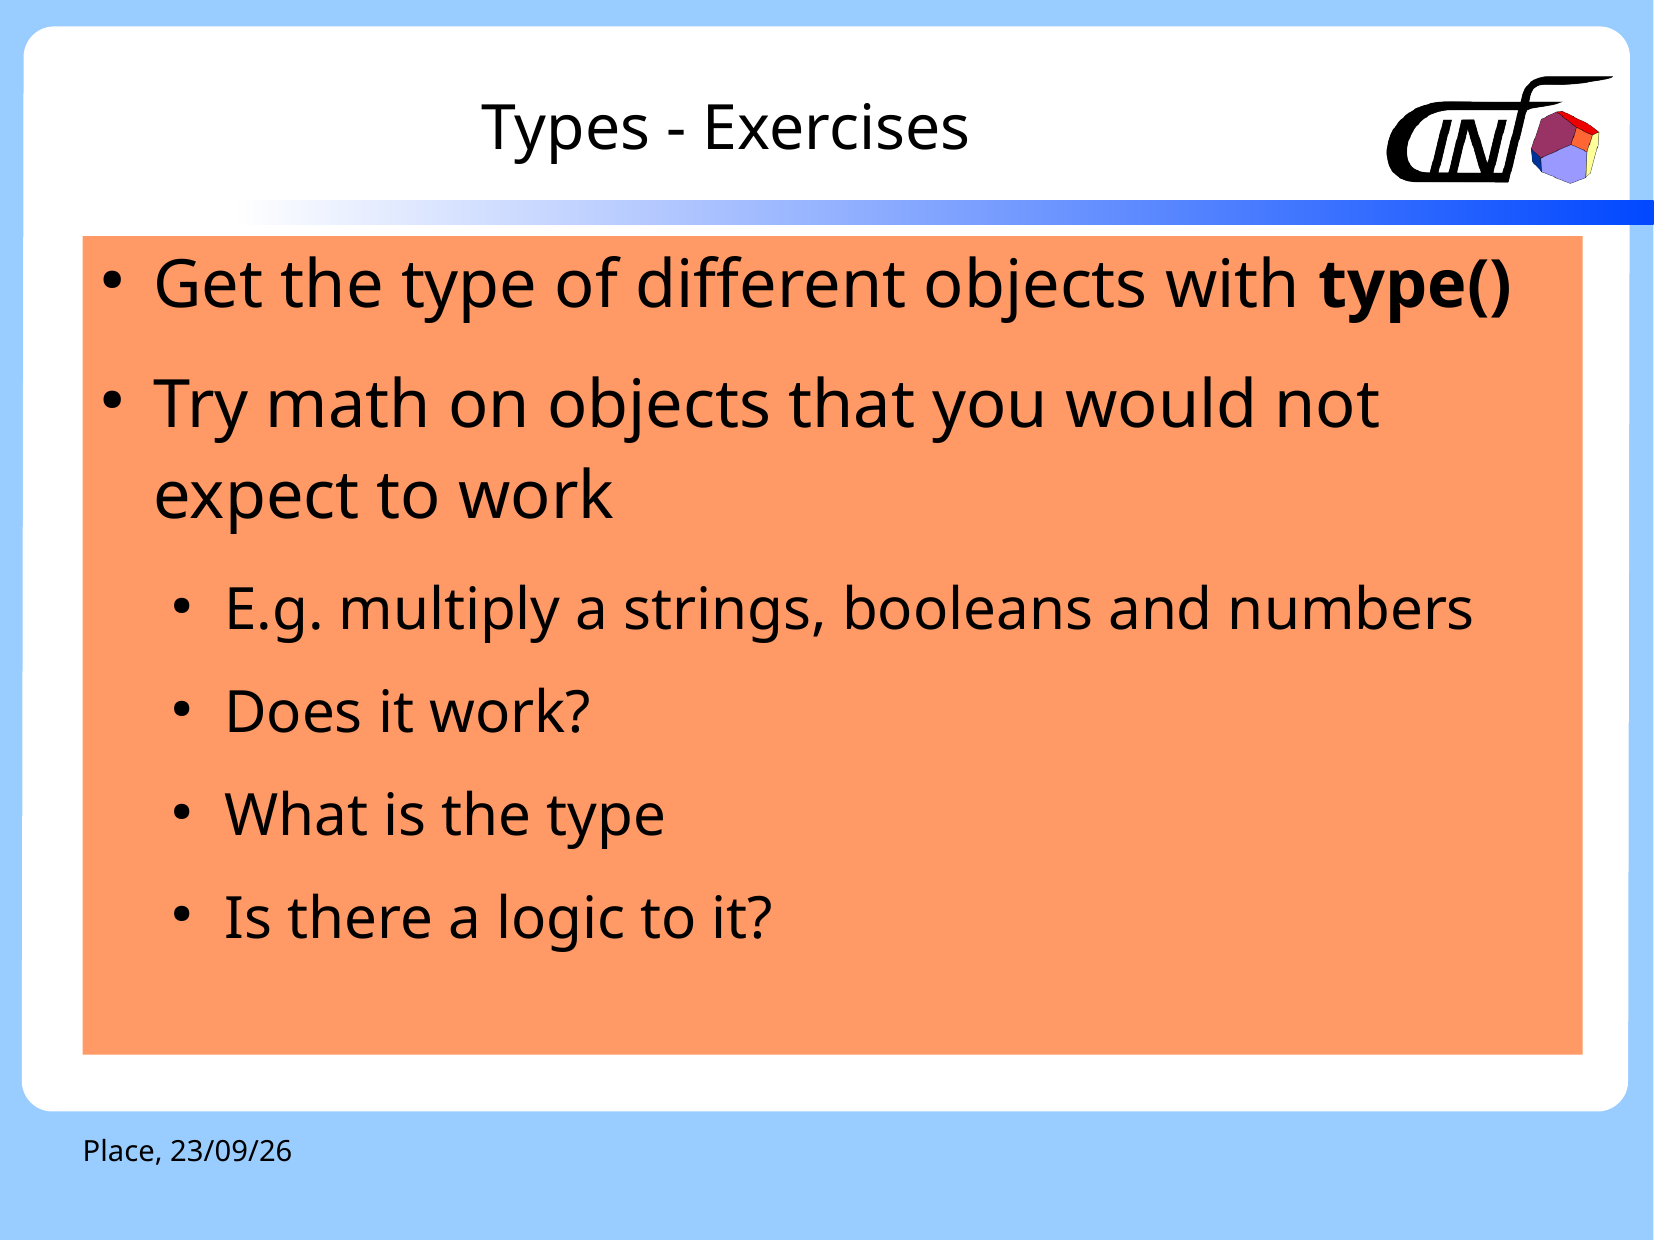

# Types - Exercises
Get the type of different objects with type()
Try math on objects that you would not expect to work
E.g. multiply a strings, booleans and numbers
Does it work?
What is the type
Is there a logic to it?